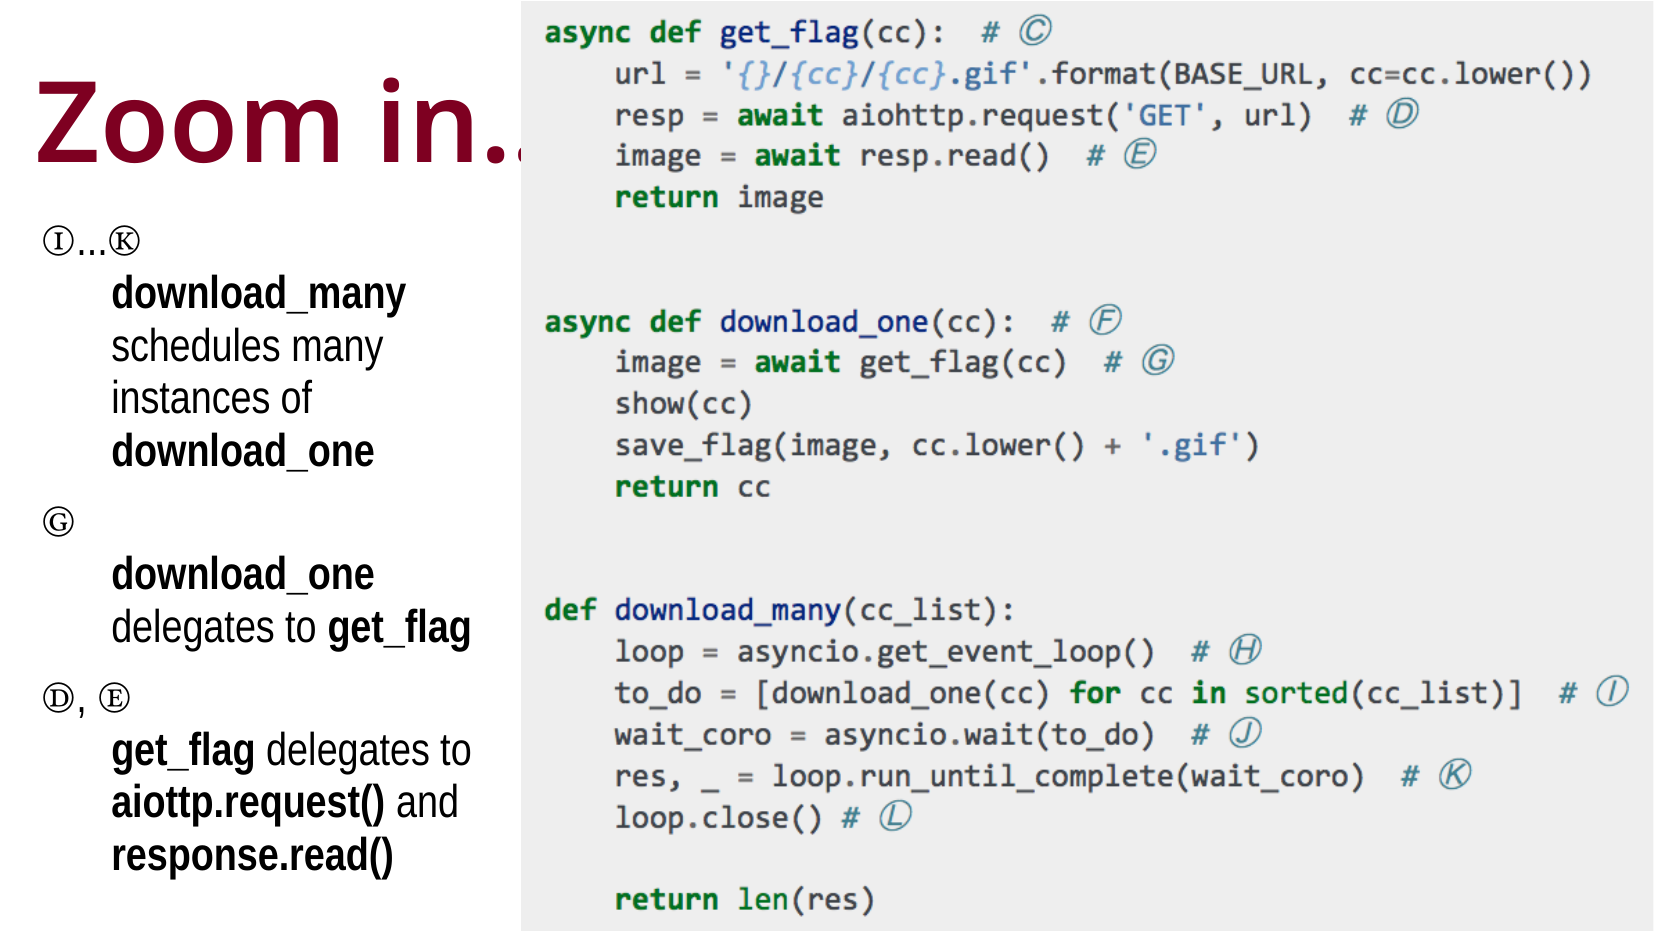

# Zoom in...
Ⓘ...Ⓚ
download_many schedules many instances of download_one
Ⓖ
download_one delegates to get_flag
Ⓓ, Ⓔ
get_flag delegates to aiottp.request() and response.read()